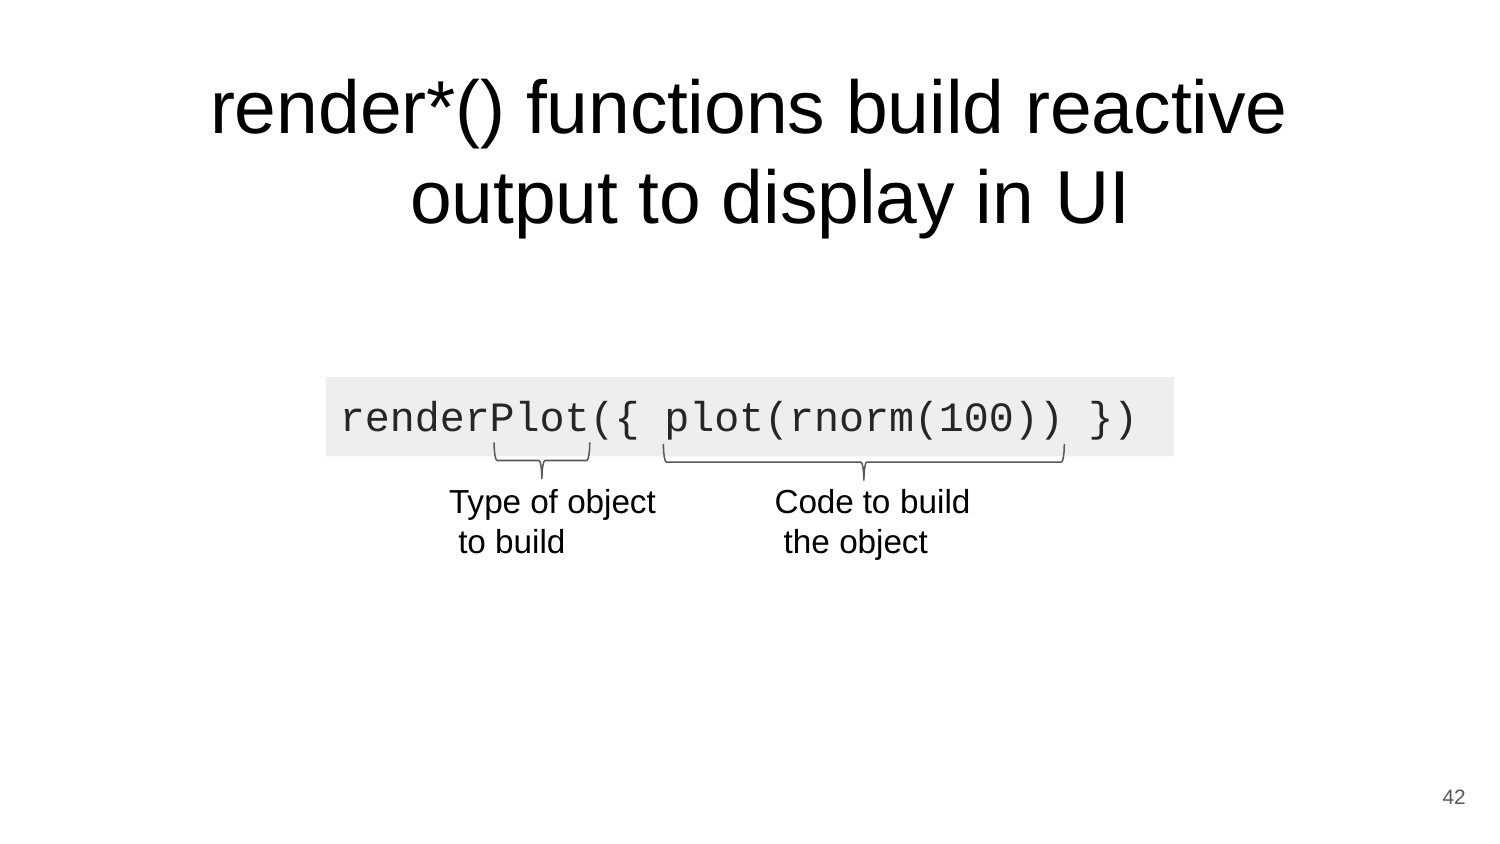

# render*() functions build reactive output to display in UI
renderPlot({ plot(rnorm(100)) })
Type of object to build
Code to build the object